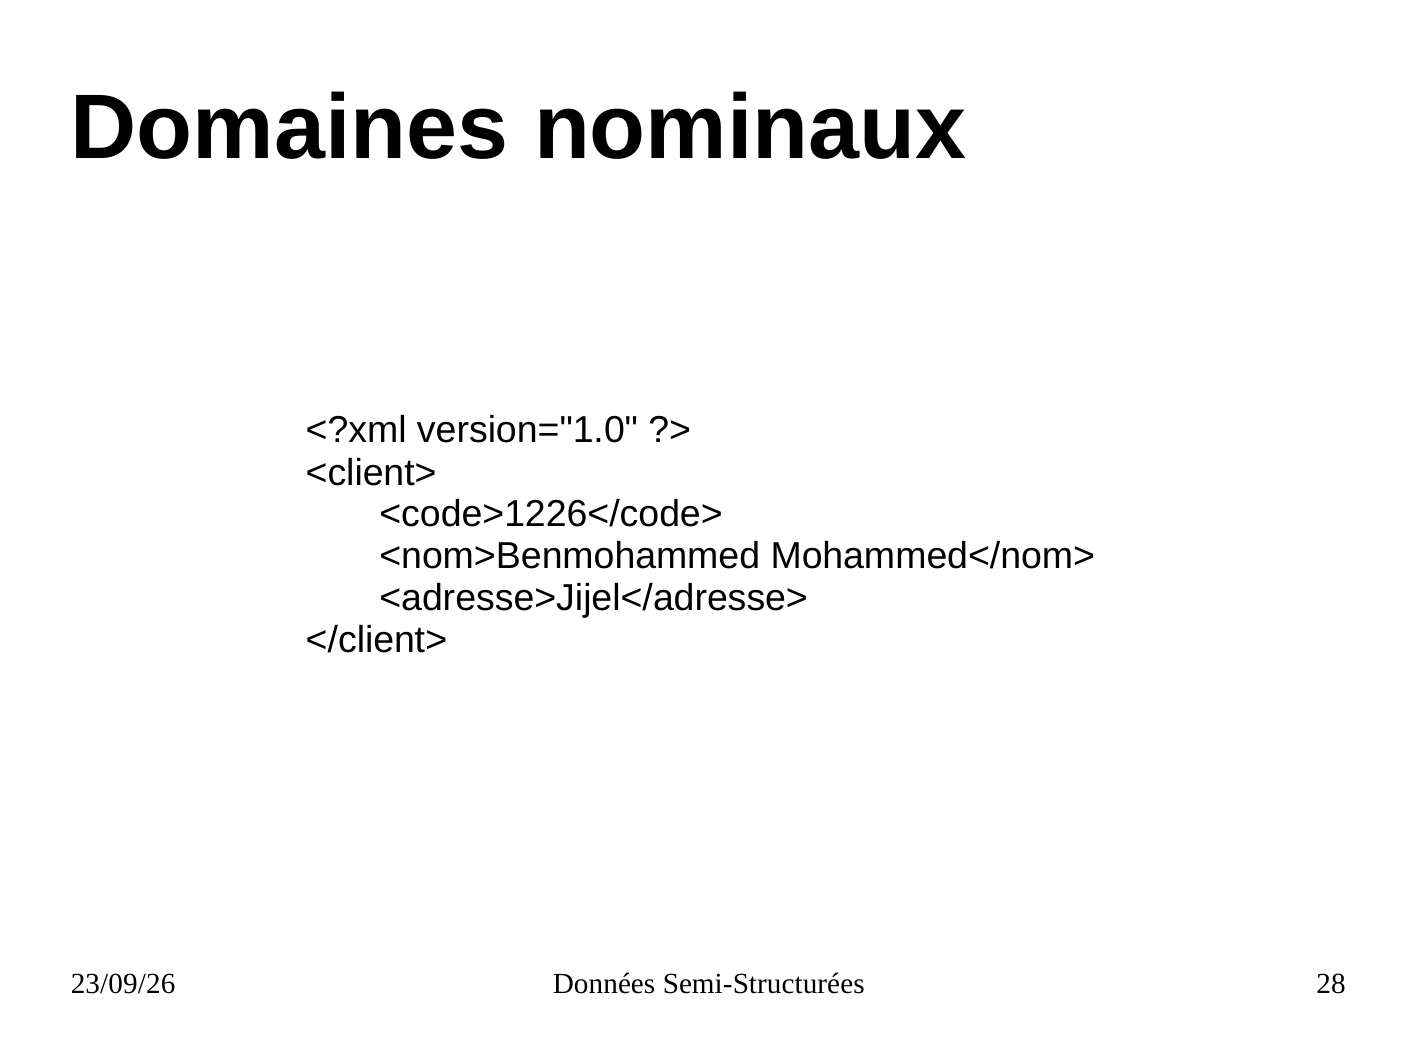

# Domaines nominaux
<?xml version="1.0" ?>
<client>
	<code>1226</code>
	<nom>Benmohammed Mohammed</nom>
	<adresse>Jijel</adresse>
</client>
Données Semi-Structurées
28